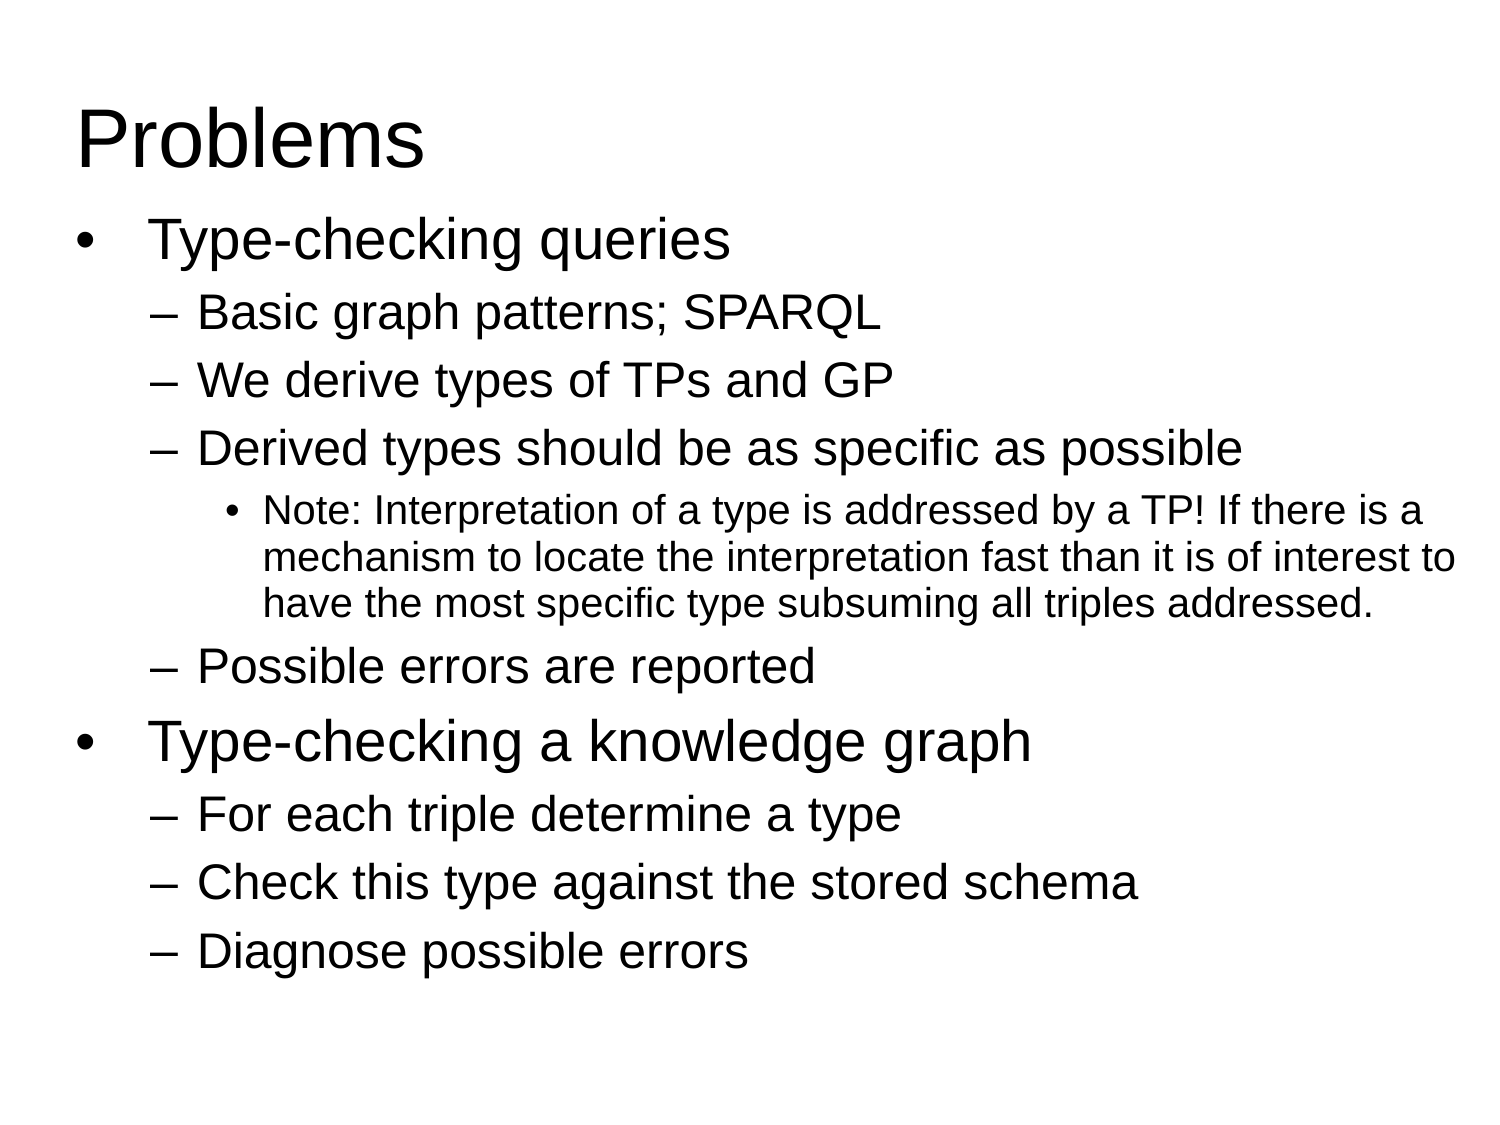

# Problems
 Type-checking queries
Basic graph patterns; SPARQL
We derive types of TPs and GP
Derived types should be as specific as possible
Note: Interpretation of a type is addressed by a TP! If there is a mechanism to locate the interpretation fast than it is of interest to have the most specific type subsuming all triples addressed.
Possible errors are reported
 Type-checking a knowledge graph
For each triple determine a type
Check this type against the stored schema
Diagnose possible errors